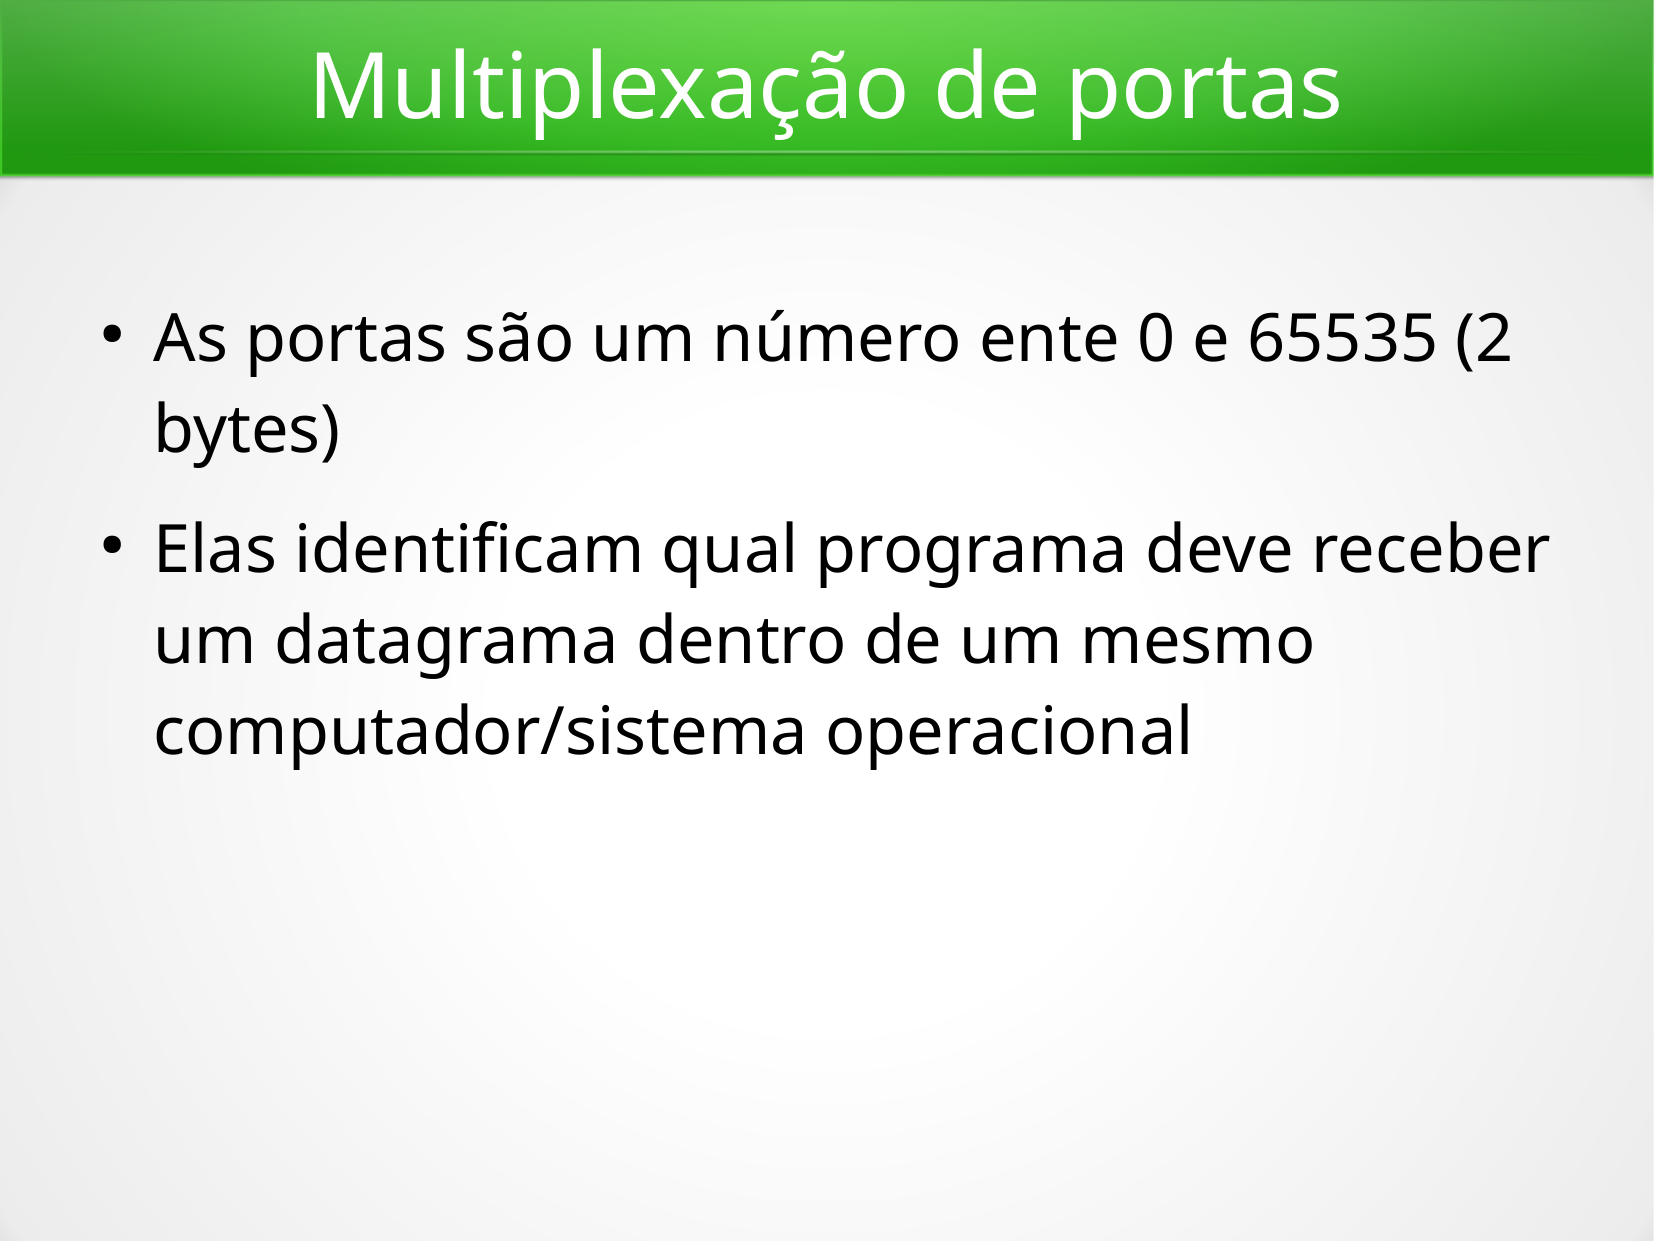

# Multiplexação de portas
As portas são um número ente 0 e 65535 (2 bytes)
Elas identificam qual programa deve receber um datagrama dentro de um mesmo computador/sistema operacional